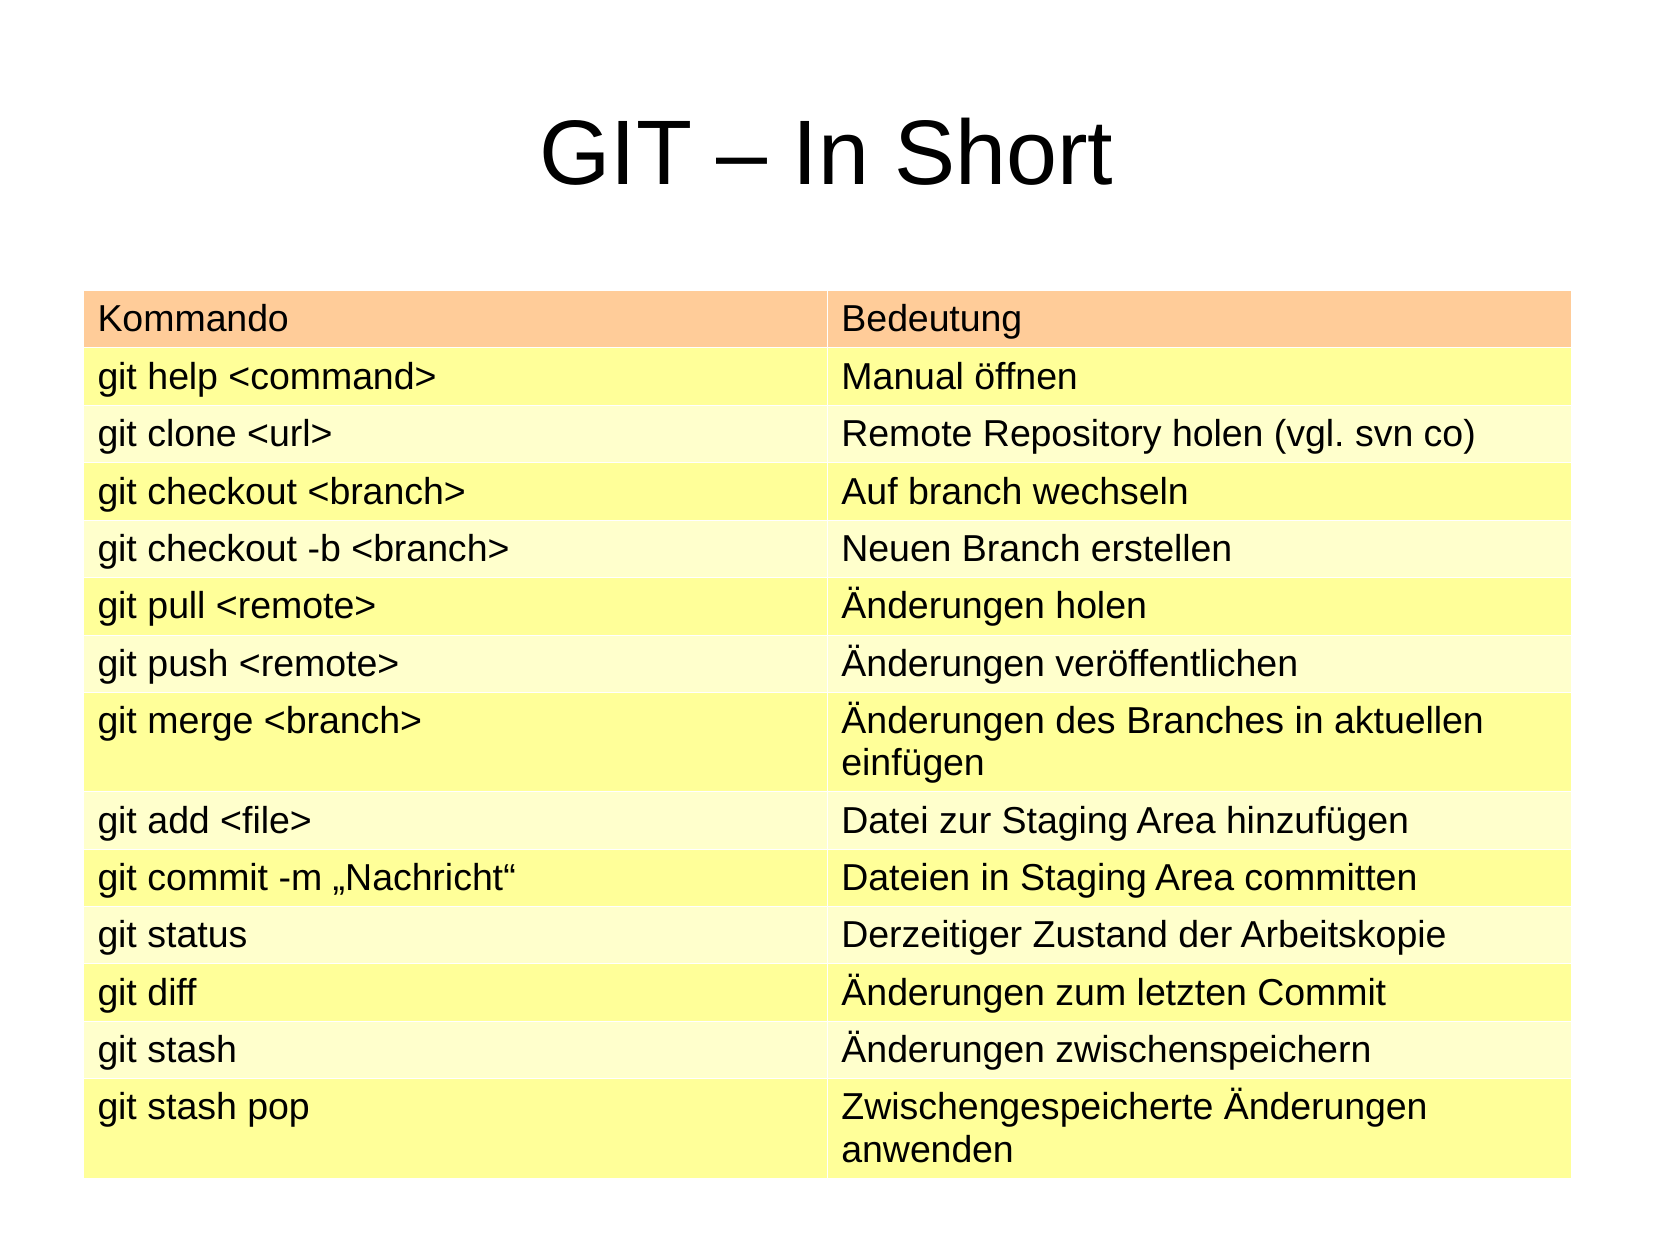

# GIT – In Short
| Kommando | Bedeutung |
| --- | --- |
| git help <command> | Manual öffnen |
| git clone <url> | Remote Repository holen (vgl. svn co) |
| git checkout <branch> | Auf branch wechseln |
| git checkout -b <branch> | Neuen Branch erstellen |
| git pull <remote> | Änderungen holen |
| git push <remote> | Änderungen veröffentlichen |
| git merge <branch> | Änderungen des Branches in aktuellen einfügen |
| git add <file> | Datei zur Staging Area hinzufügen |
| git commit -m „Nachricht“ | Dateien in Staging Area committen |
| git status | Derzeitiger Zustand der Arbeitskopie |
| git diff | Änderungen zum letzten Commit |
| git stash | Änderungen zwischenspeichern |
| git stash pop | Zwischengespeicherte Änderungen anwenden |